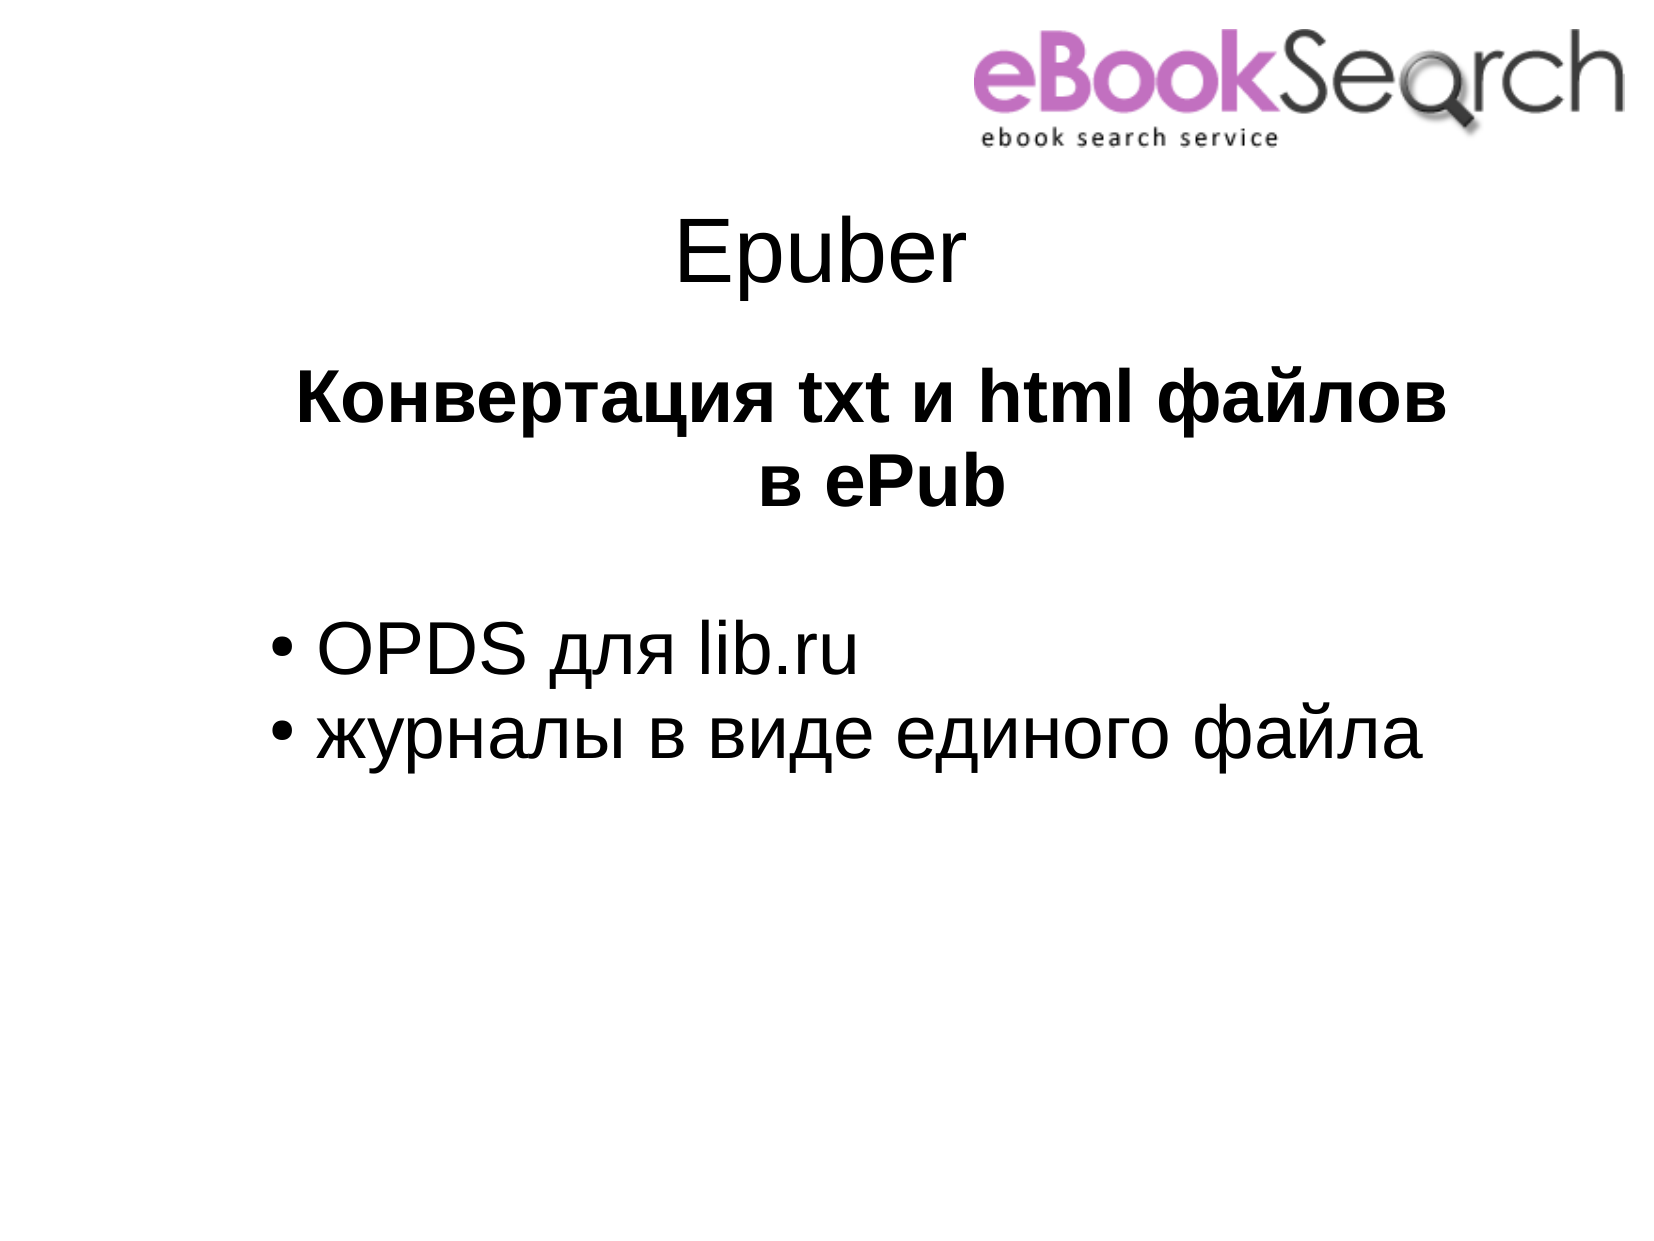

# Epuber
Конвертация txt и html файлов
в ePub
 OPDS для lib.ru
 журналы в виде единого файла